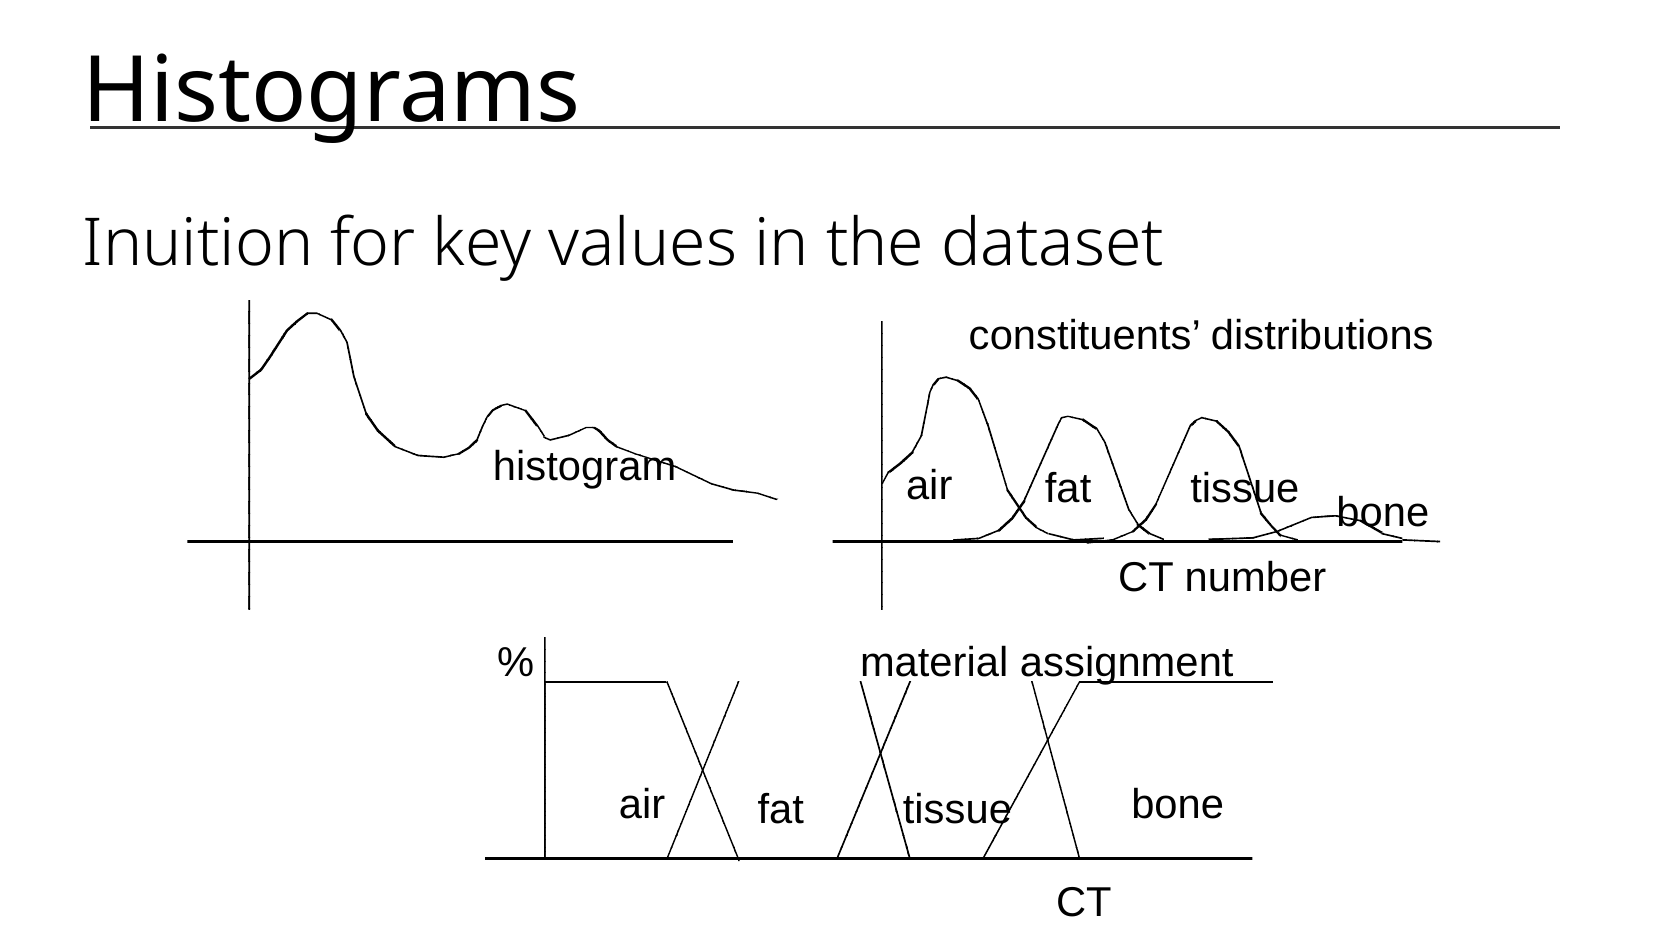

# Histograms
Inuition for key values in the dataset
constituents’ distributions
histogram
air
fat
tissue
bone
CT number
%
material assignment
air
bone
fat
tissue
CT